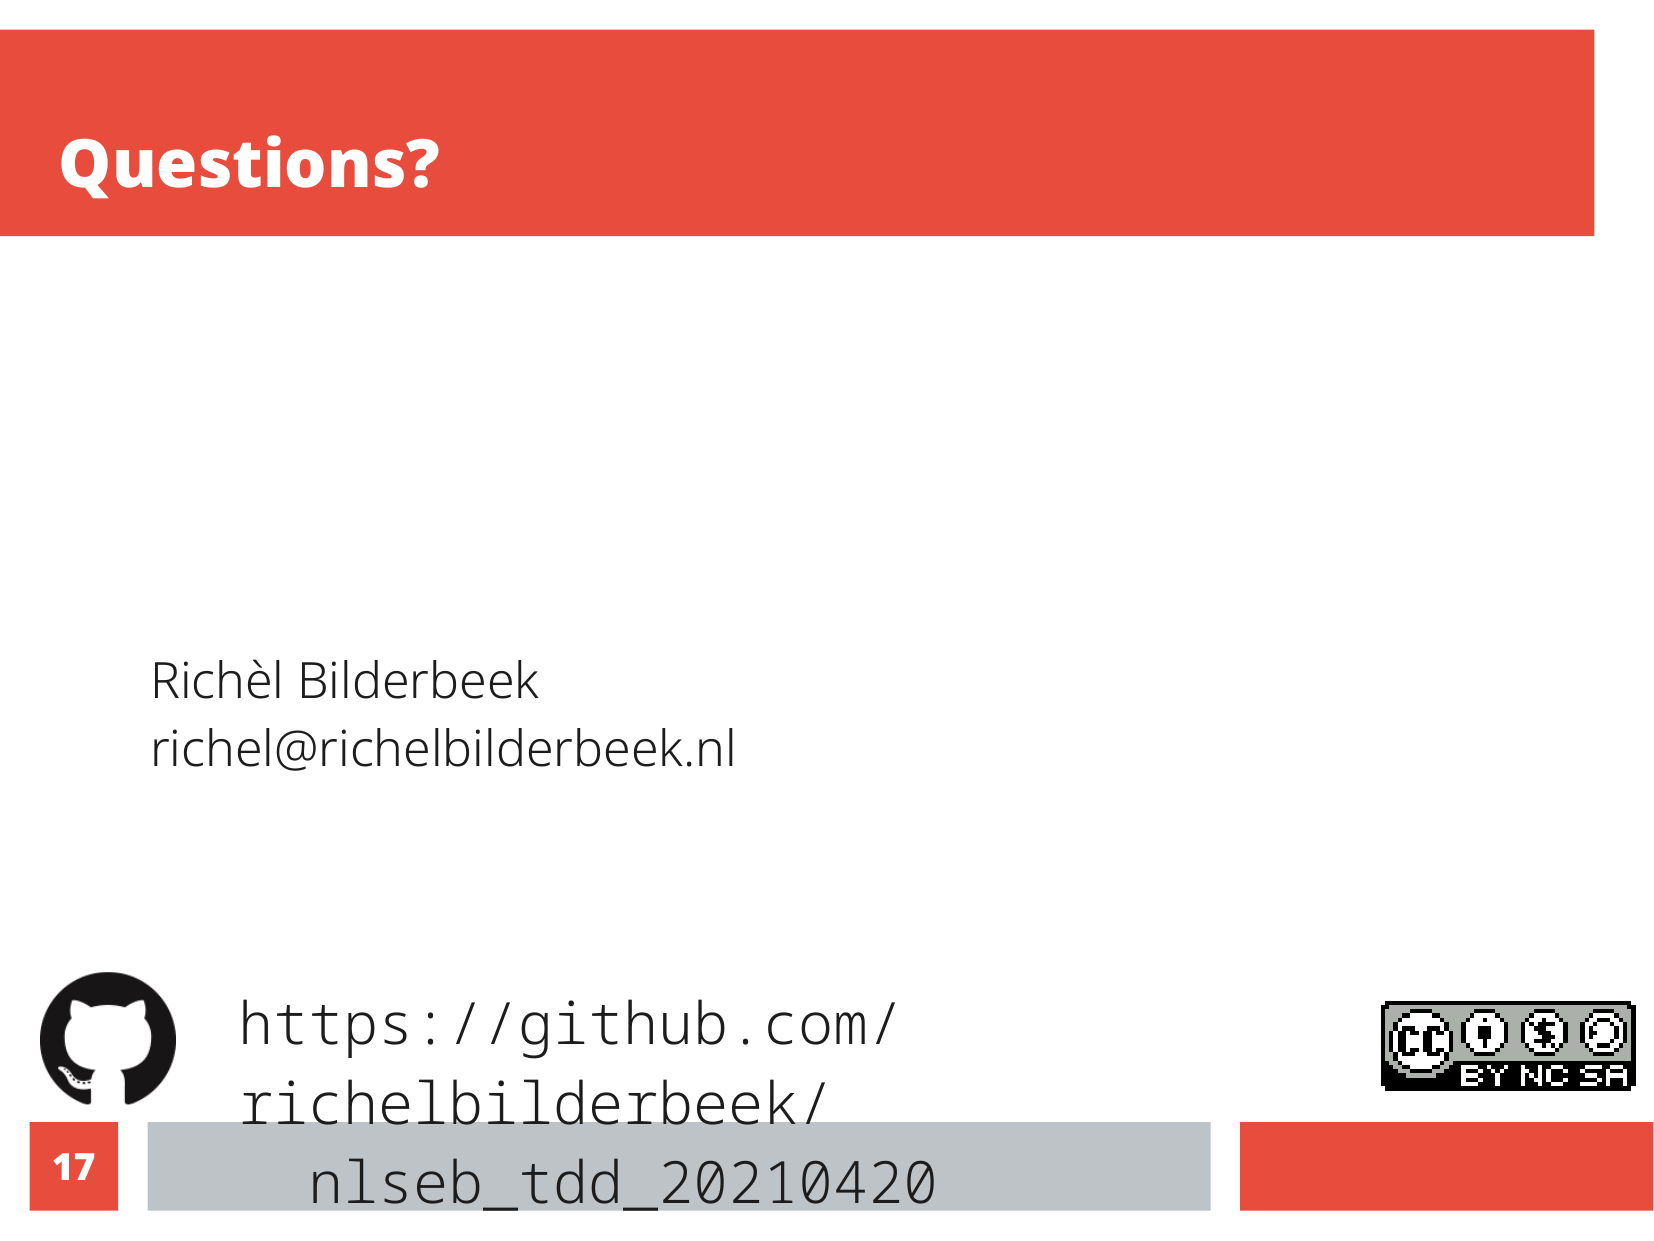

# Questions?
Richèl Bilderbeek
richel@richelbilderbeek.nl
https://github.com/richelbilderbeek/
 nlseb_tdd_20210420
17